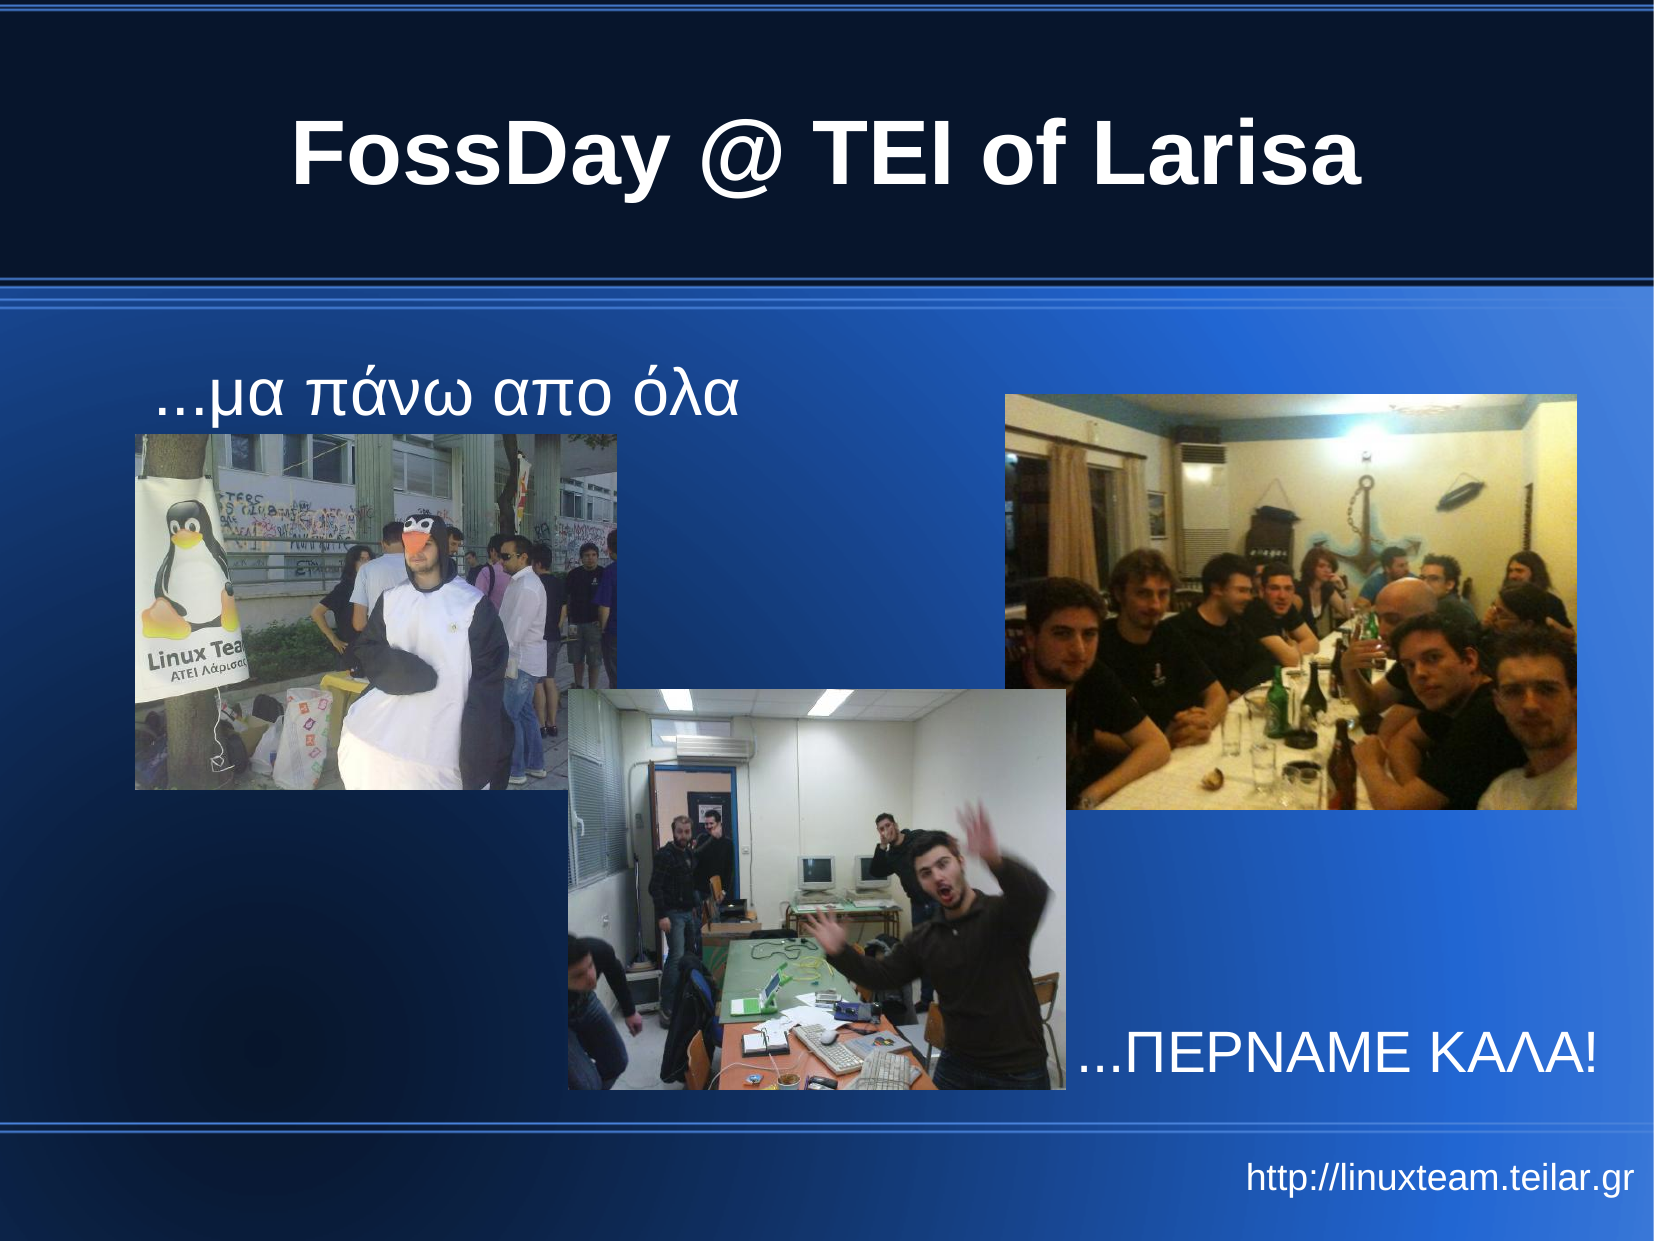

# FossDay @ TEI of Larisa
...μα πάνω απο όλα
...ΠΕΡΝΑΜΕ ΚΑΛΑ!
http://linuxteam.teilar.gr